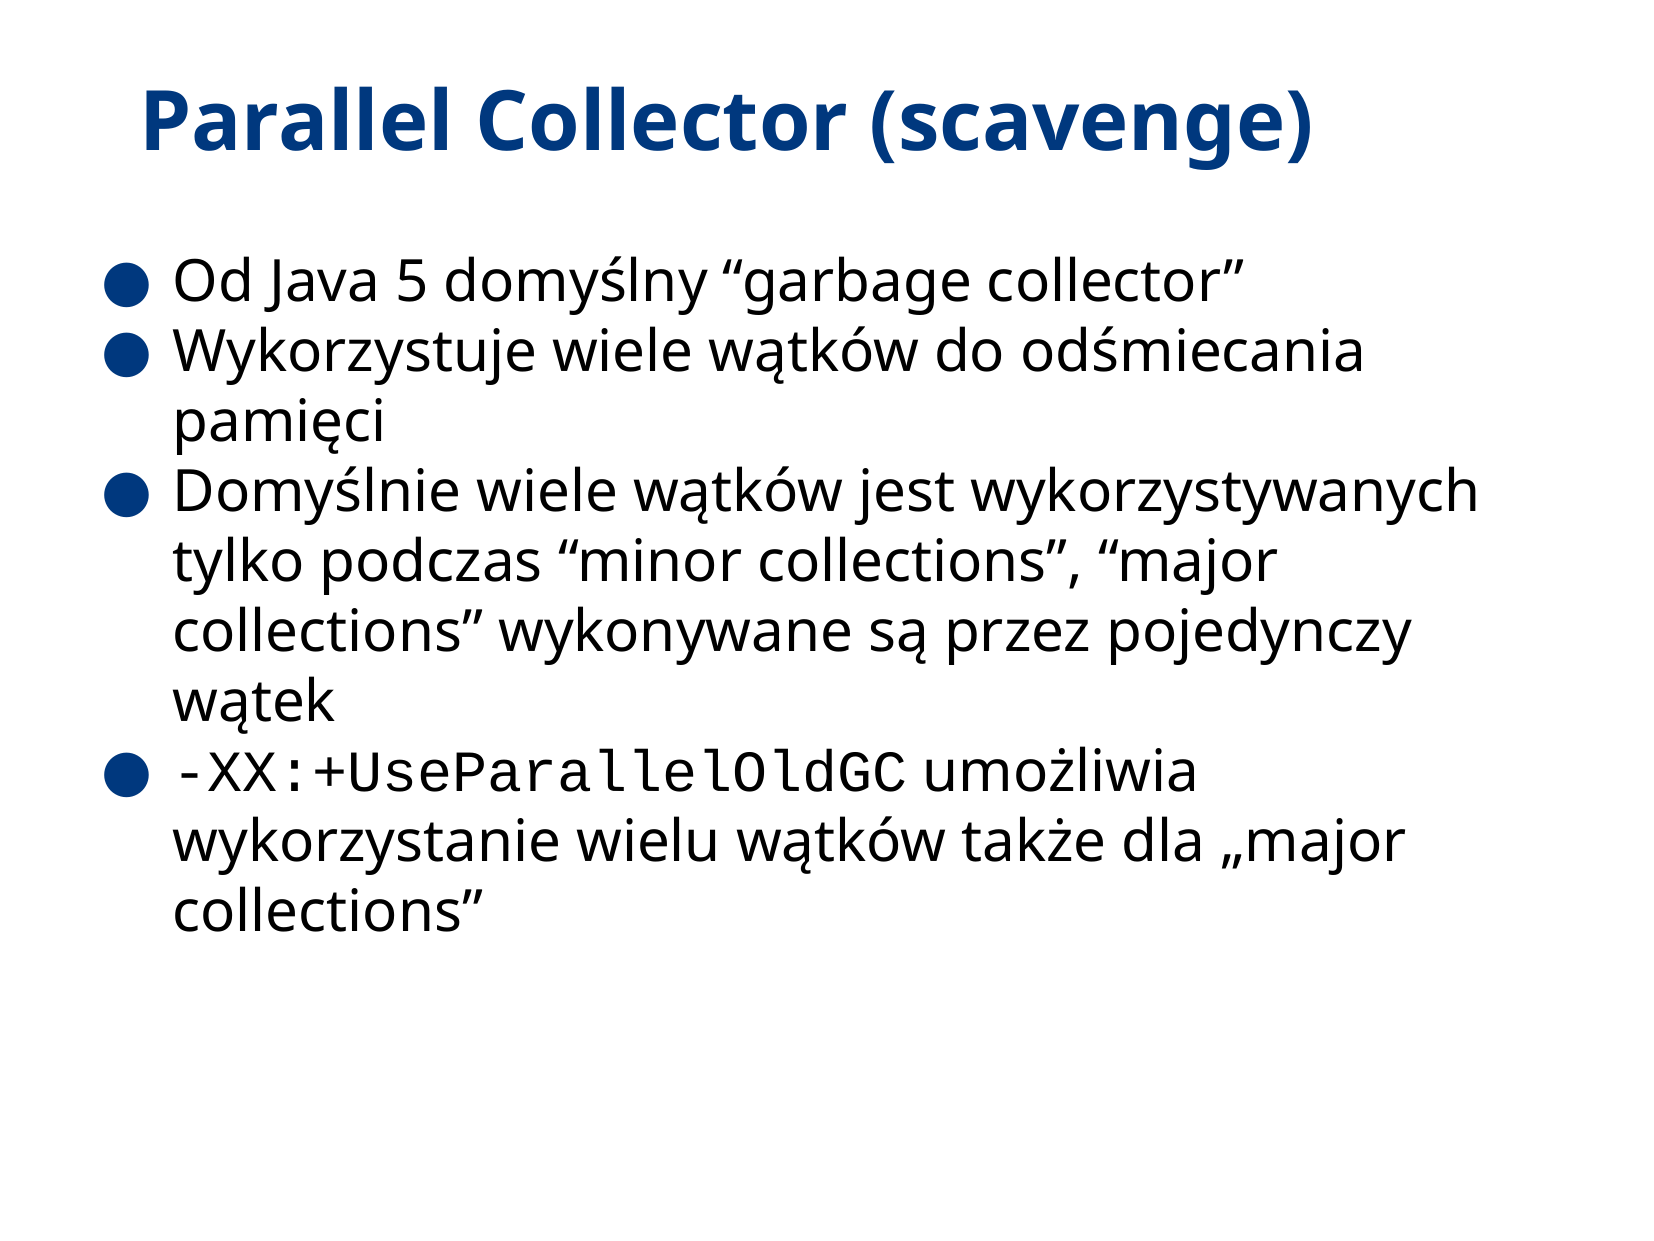

# Parallel Collector (scavenge)
Od Java 5 domyślny “garbage collector”
Wykorzystuje wiele wątków do odśmiecania pamięci
Domyślnie wiele wątków jest wykorzystywanych tylko podczas “minor collections”, “major collections” wykonywane są przez pojedynczy wątek
-XX:+UseParallelOldGC umożliwia wykorzystanie wielu wątków także dla „major collections”